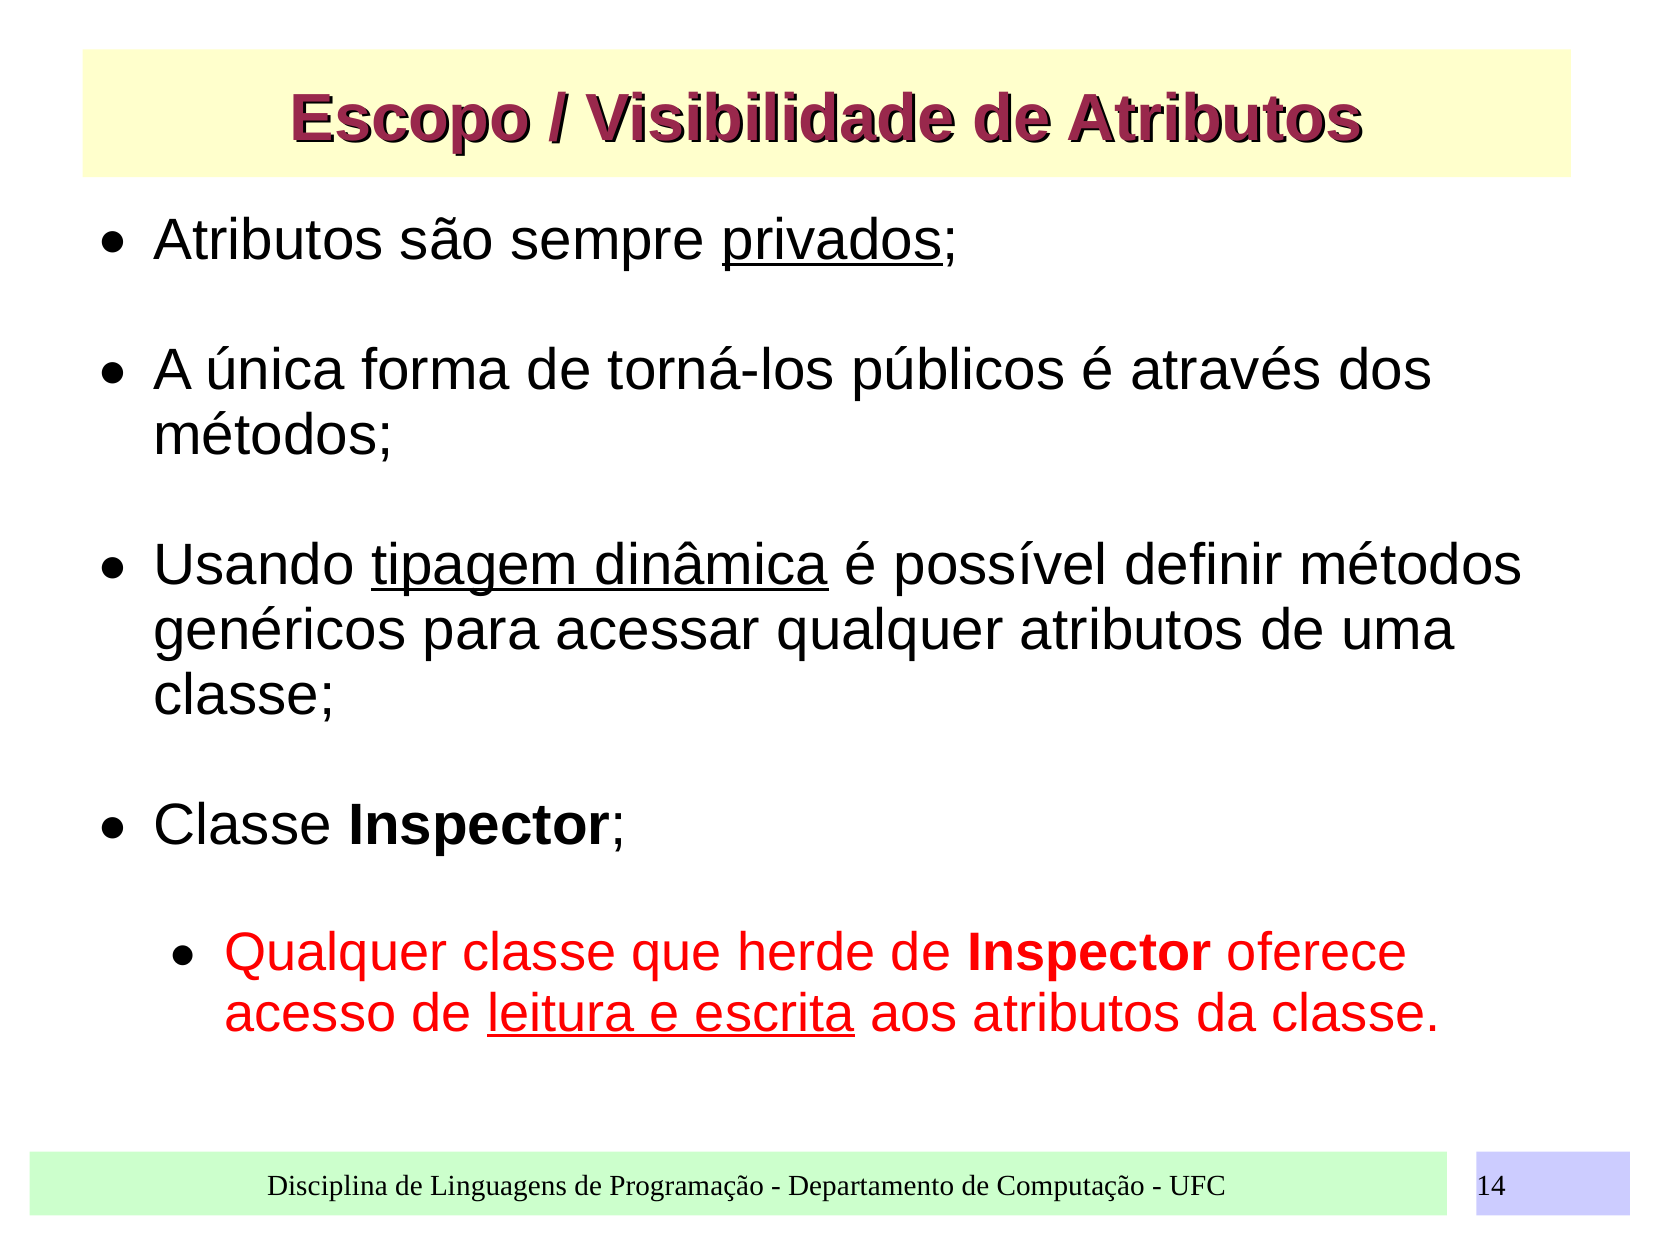

# Escopo / Visibilidade de Atributos
Atributos são sempre privados;
A única forma de torná-los públicos é através dos métodos;
Usando tipagem dinâmica é possível definir métodos genéricos para acessar qualquer atributos de uma classe;
Classe Inspector;
Qualquer classe que herde de Inspector oferece acesso de leitura e escrita aos atributos da classe.
Disciplina de Linguagens de Programação - Departamento de Computação - UFC